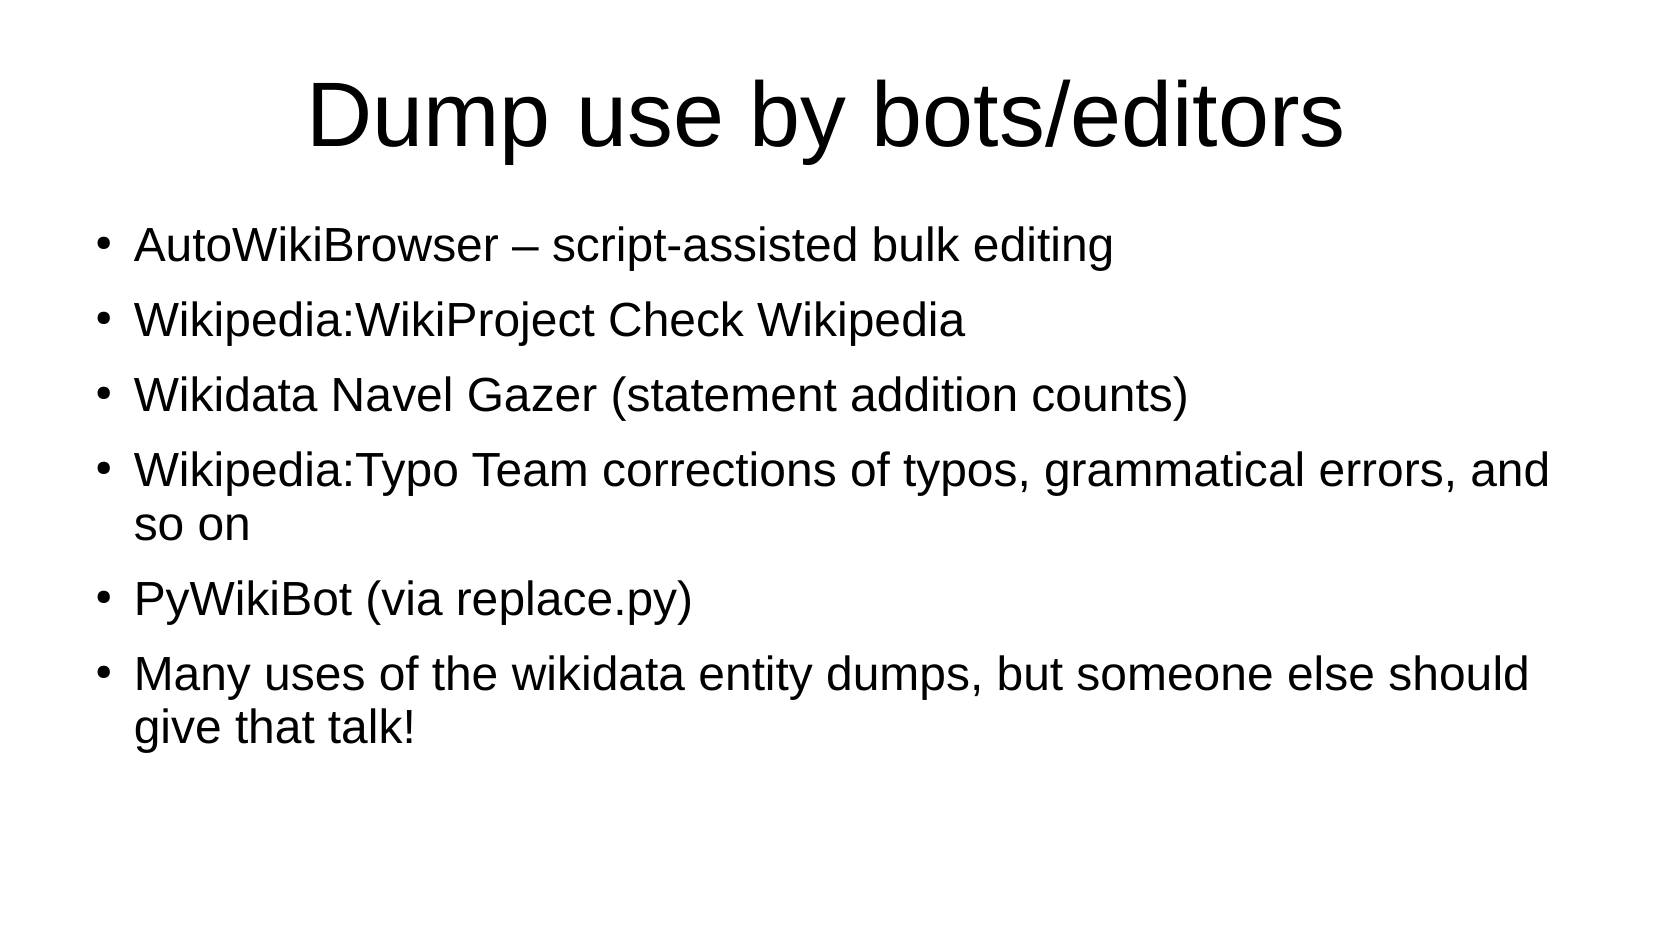

# Dump use by bots/editors
AutoWikiBrowser – script-assisted bulk editing
Wikipedia:WikiProject Check Wikipedia
Wikidata Navel Gazer (statement addition counts)
Wikipedia:Typo Team corrections of typos, grammatical errors, and so on
PyWikiBot (via replace.py)
Many uses of the wikidata entity dumps, but someone else should give that talk!